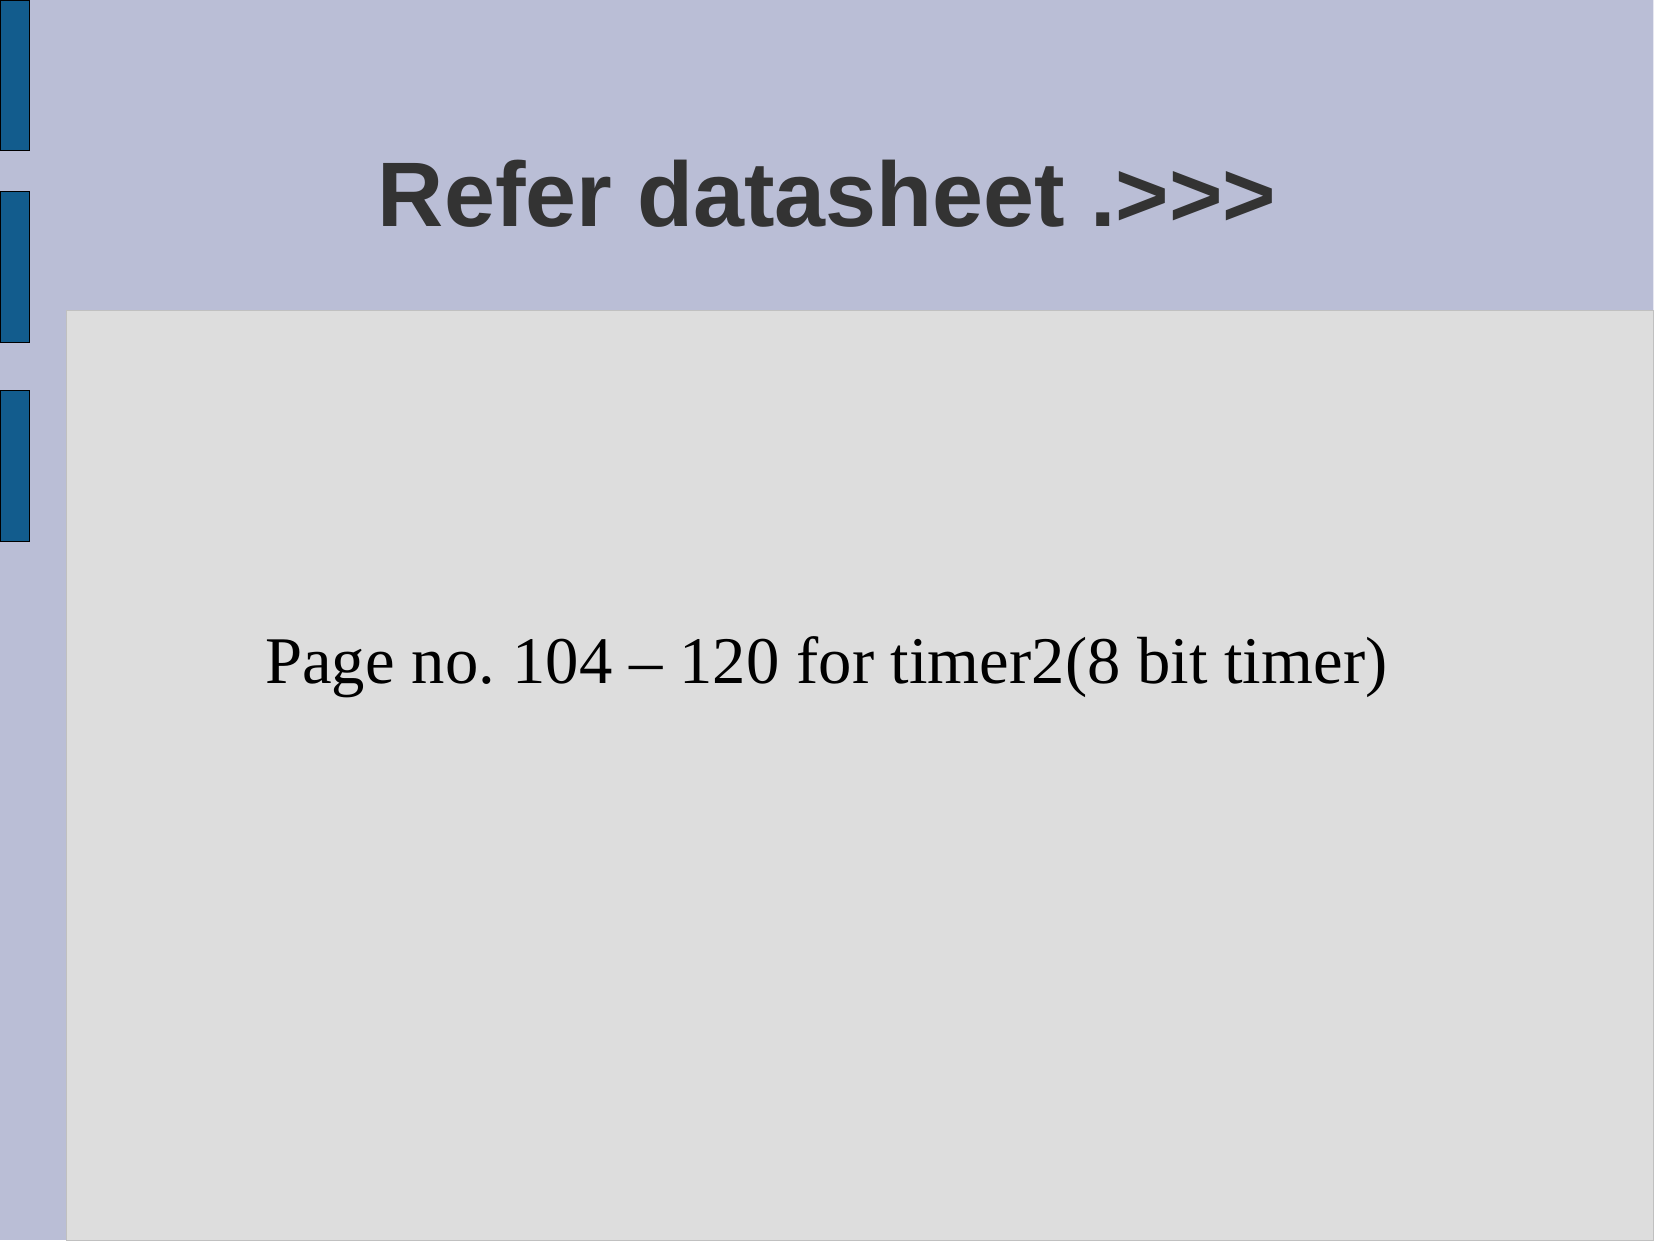

# Refer datasheet .>>>
Page no. 104 – 120 for timer2(8 bit timer)